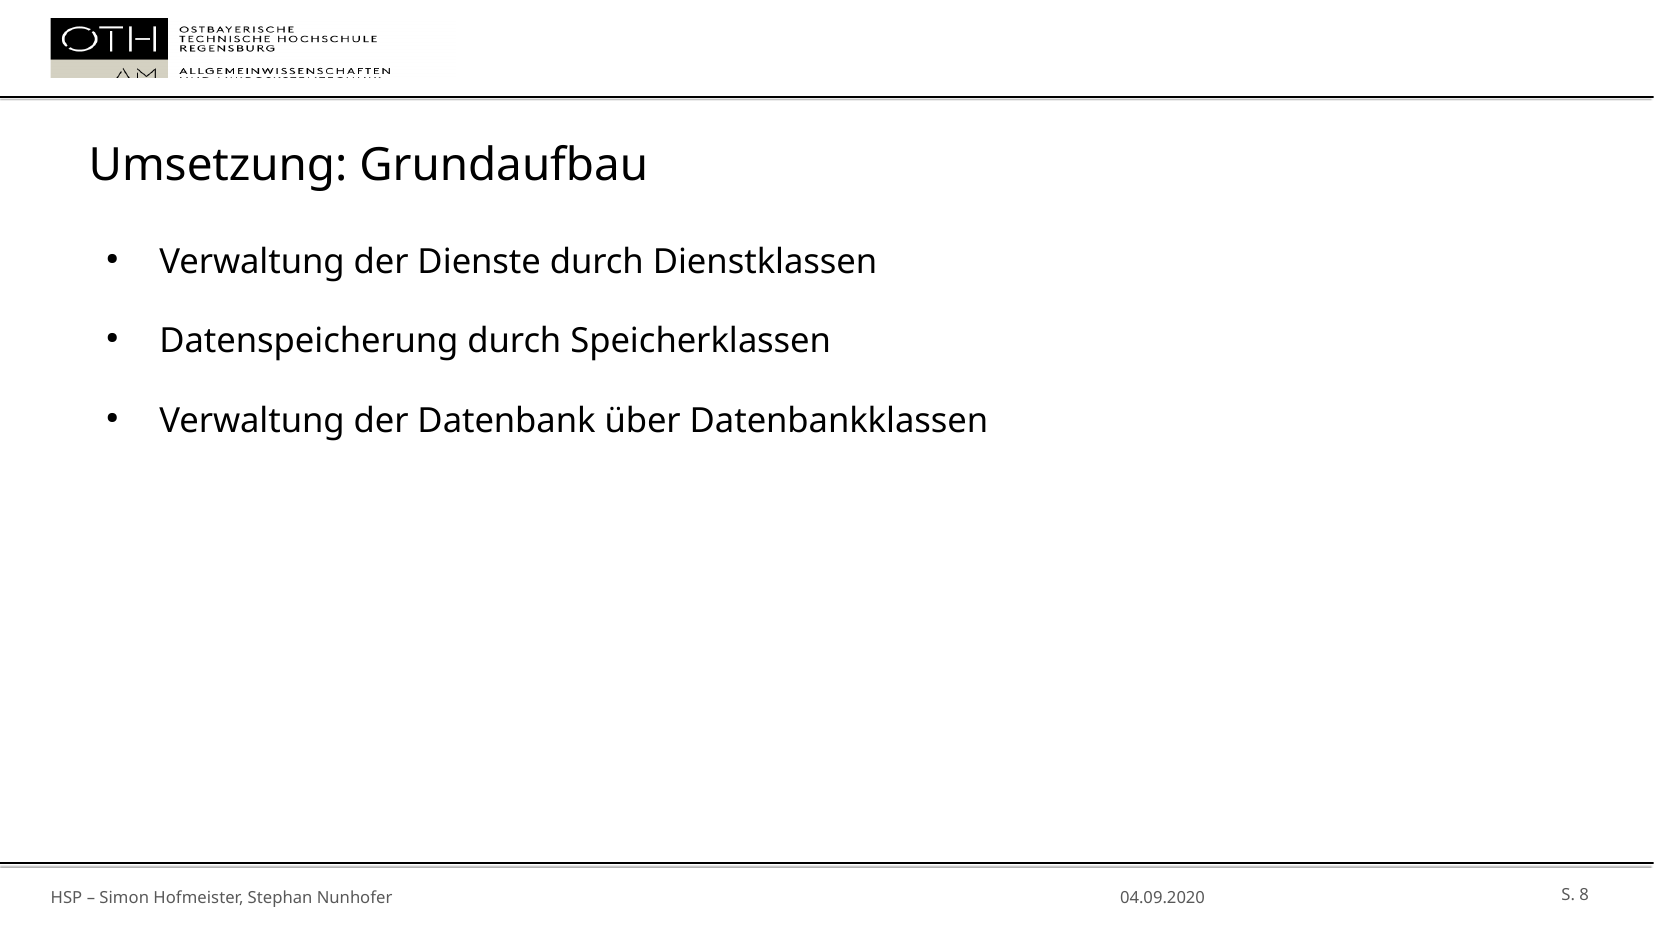

# Umsetzung: Grundaufbau
Verwaltung der Dienste durch Dienstklassen
Datenspeicherung durch Speicherklassen
Verwaltung der Datenbank über Datenbankklassen
8
HSP - Simon Hofmeister, Stephan Nunhofer